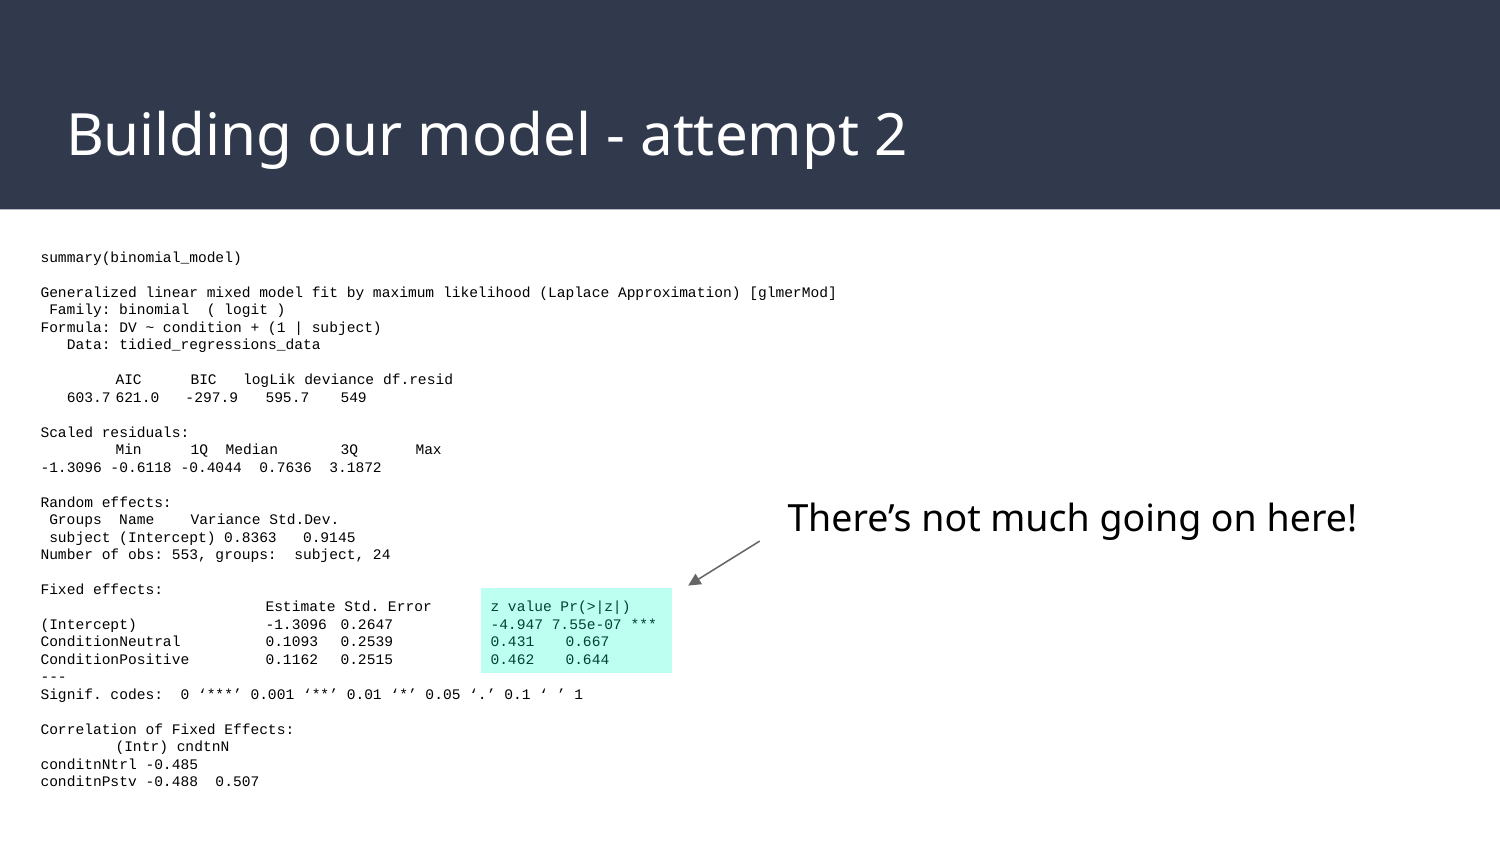

# Building our model - attempt 2
summary(binomial_model)
Generalized linear mixed model fit by maximum likelihood (Laplace Approximation) [glmerMod]
 Family: binomial ( logit )
Formula: DV ~ condition + (1 | subject)
 Data: tidied_regressions_data
 	AIC 	BIC logLik deviance df.resid
 603.7	621.0 -297.9	595.7 	549
Scaled residuals:
	Min 	1Q Median 	3Q 	Max
-1.3096 -0.6118 -0.4044 0.7636 3.1872
Random effects:
 Groups Name 	Variance Std.Dev.
 subject (Intercept) 0.8363 0.9145
Number of obs: 553, groups: subject, 24
Fixed effects:
 		Estimate Std. Error 	z value Pr(>|z|)
(Intercept) 		-1.3096 	0.2647 		-4.947 7.55e-07 ***
ConditionNeutral		0.1093 	0.2539 	0.431	0.667
ConditionPositive 	0.1162 	0.2515 	0.462	0.644
---
Signif. codes: 0 ‘***’ 0.001 ‘**’ 0.01 ‘*’ 0.05 ‘.’ 0.1 ‘ ’ 1
Correlation of Fixed Effects:
 	(Intr) cndtnN
conditnNtrl -0.485
conditnPstv -0.488 0.507
There’s not much going on here!